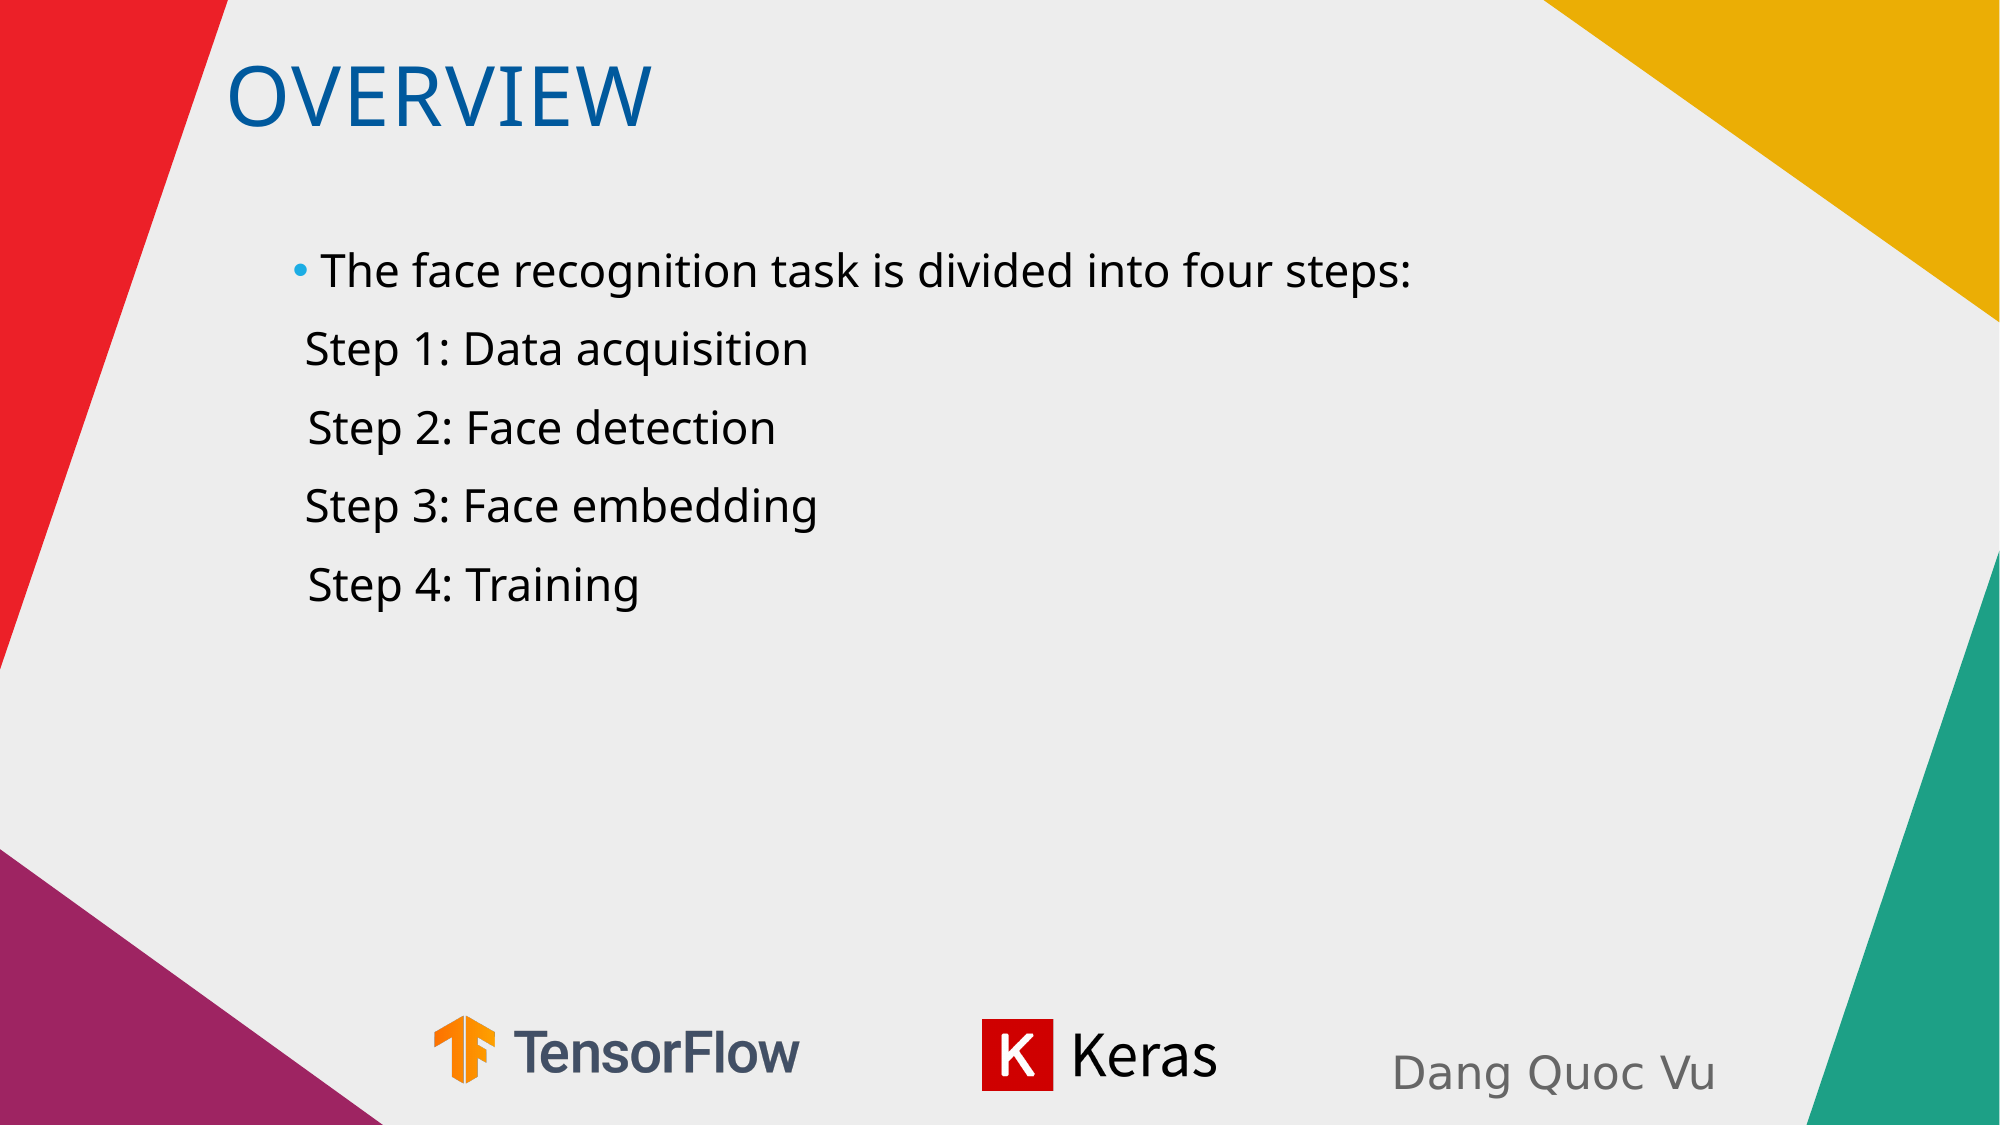

# Overview
 The face recognition task is divided into four steps:
 Step 1: Data acquisition
Step 2: Face detection
 Step 3: Face embedding
Step 4: Training
Dang Quoc Vu